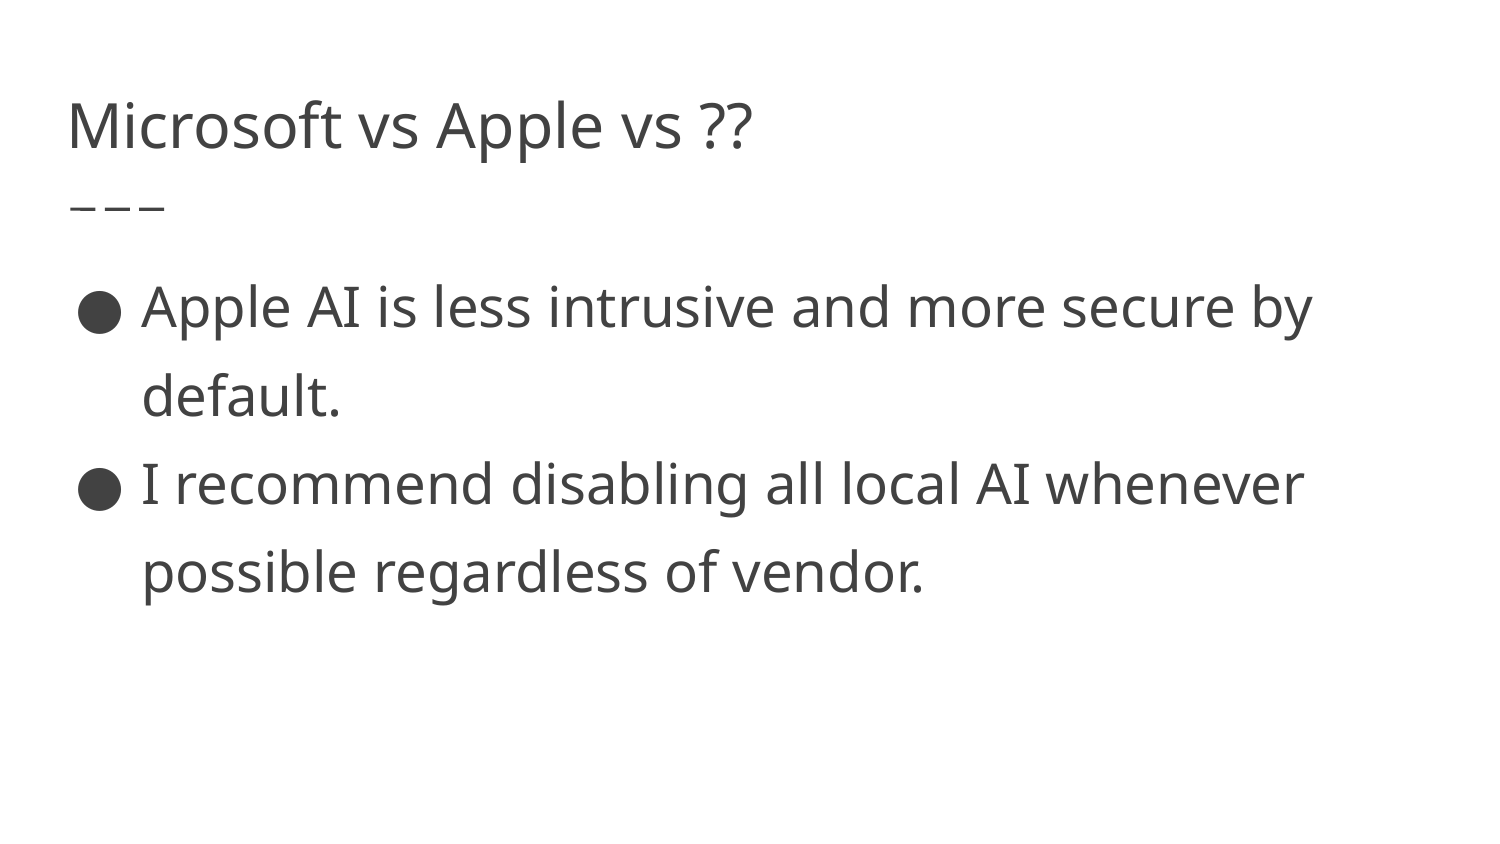

# Microsoft vs Apple vs ??
Apple AI is less intrusive and more secure by default.
I recommend disabling all local AI whenever possible regardless of vendor.